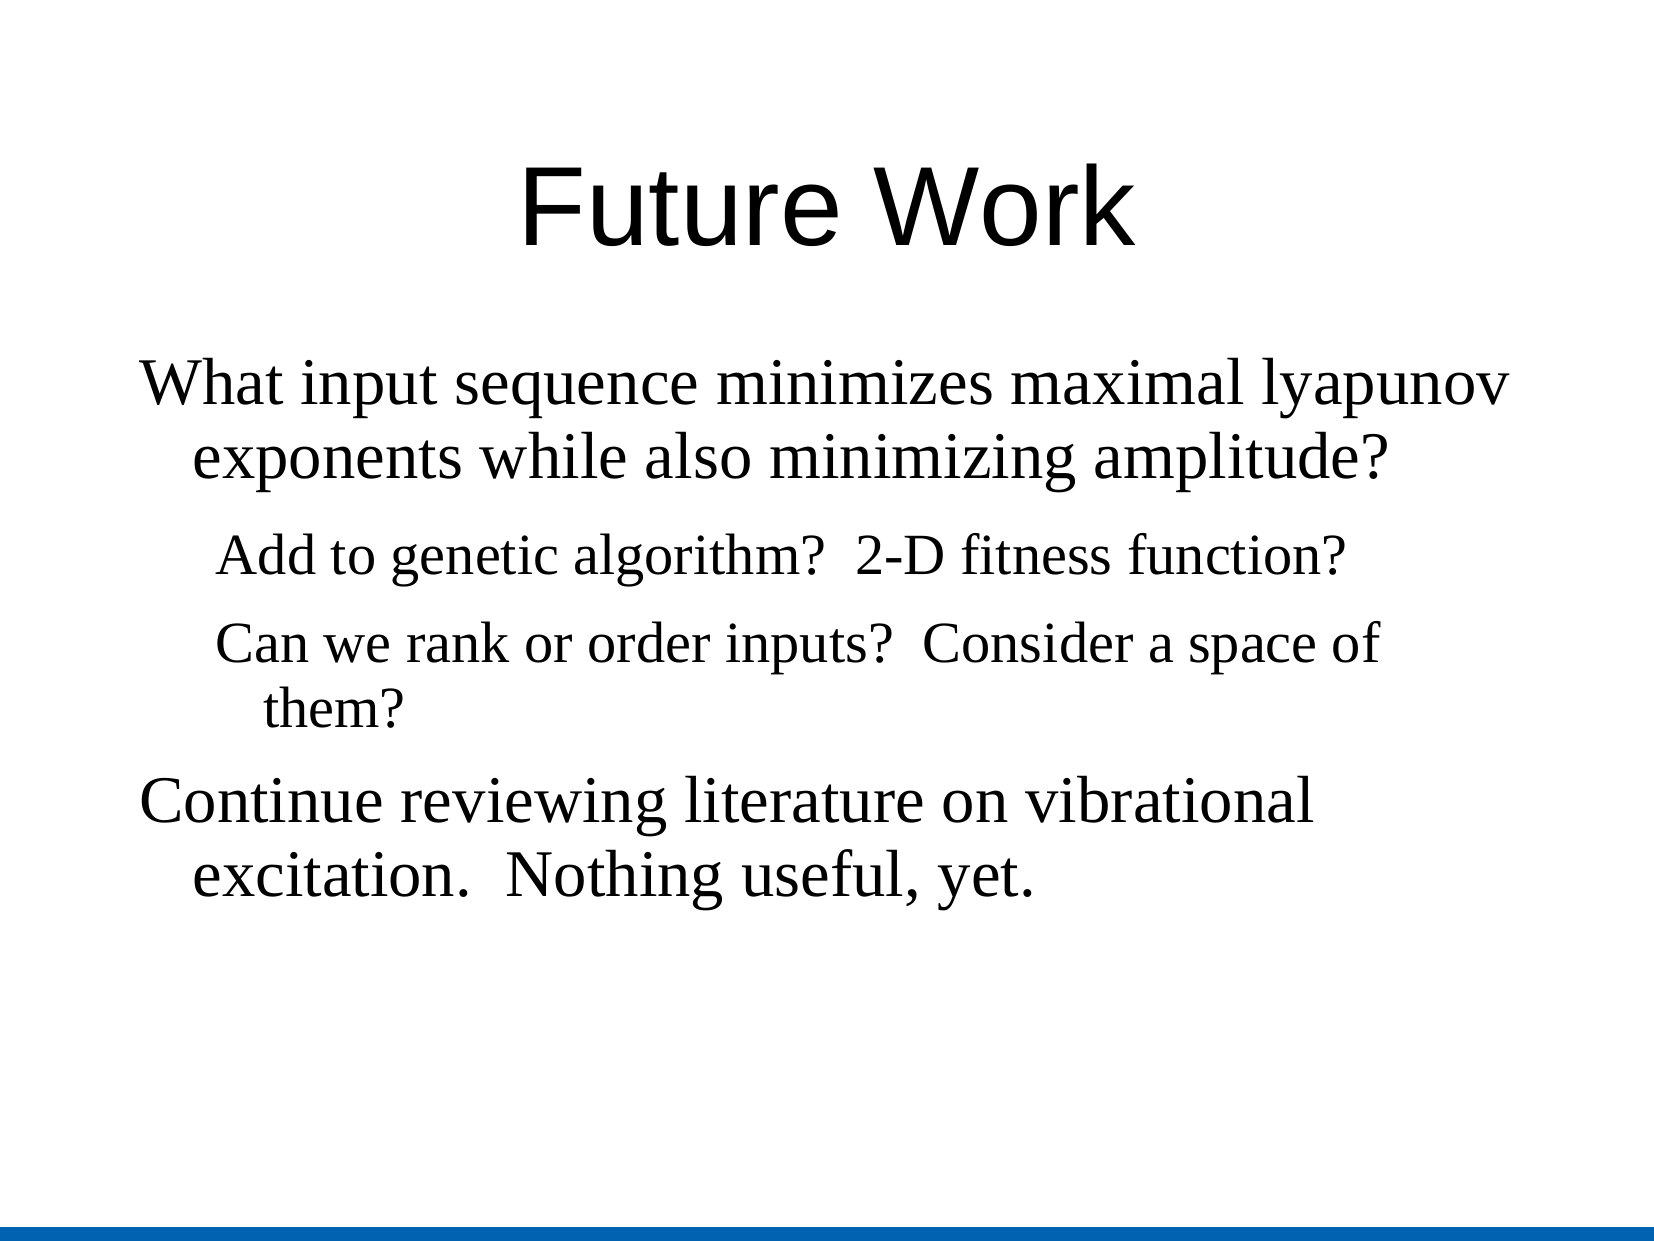

# Future Work
What input sequence minimizes maximal lyapunov exponents while also minimizing amplitude?
Add to genetic algorithm? 2-D fitness function?
Can we rank or order inputs? Consider a space of them?
Continue reviewing literature on vibrational excitation. Nothing useful, yet.